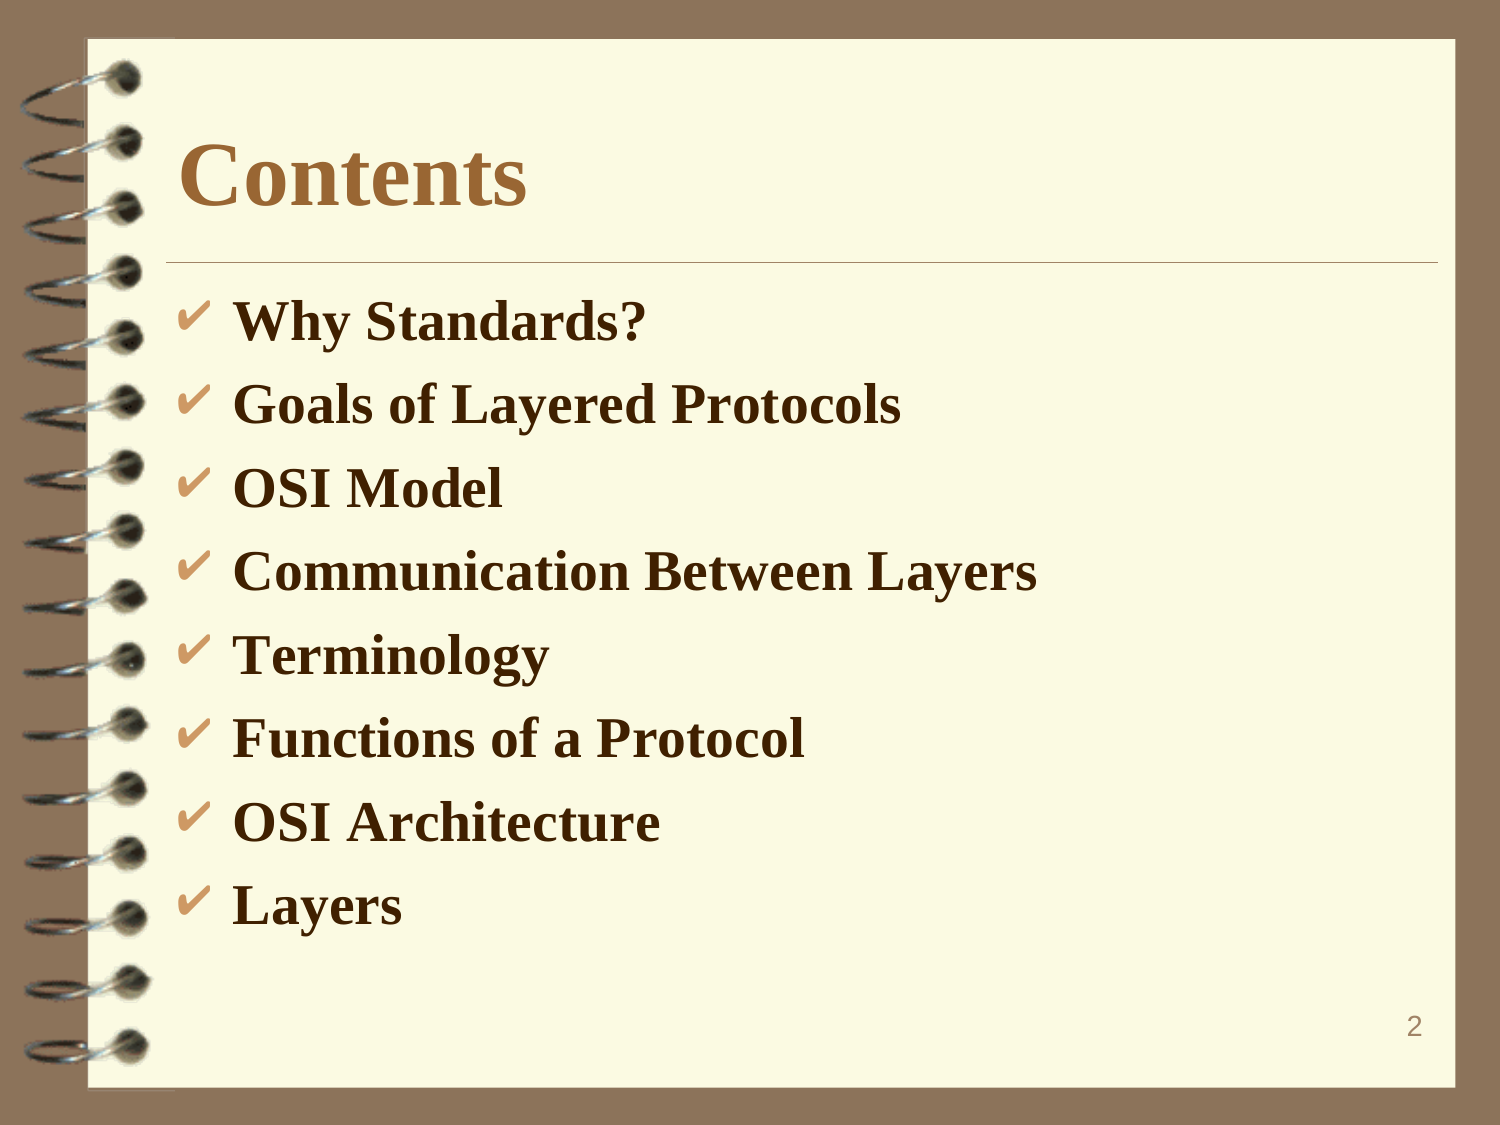

# Contents
Why Standards?
Goals of Layered Protocols
OSI Model
Communication Between Layers
Terminology
Functions of a Protocol
OSI Architecture
Layers
2